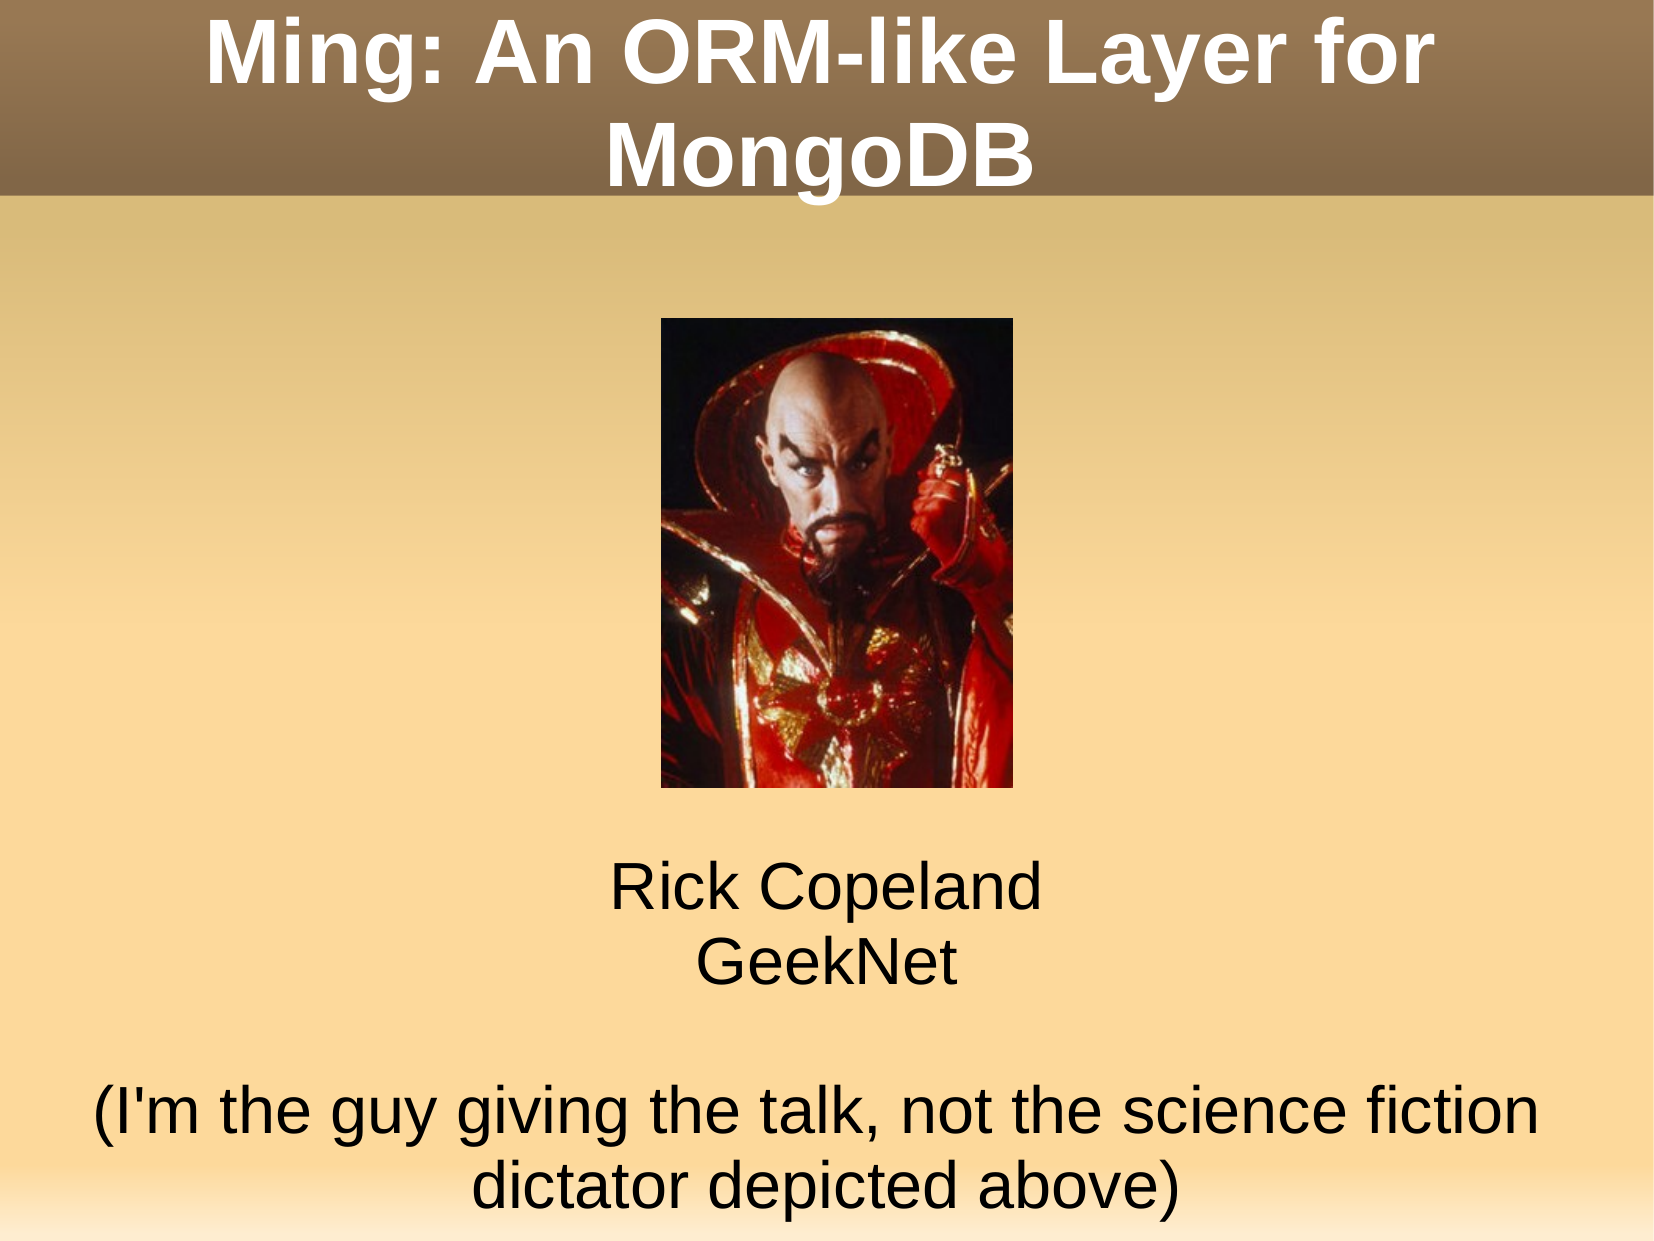

# Ming: An ORM-like Layer for MongoDB
Rick Copeland
GeekNet
(I'm the guy giving the talk, not the science fiction dictator depicted above)